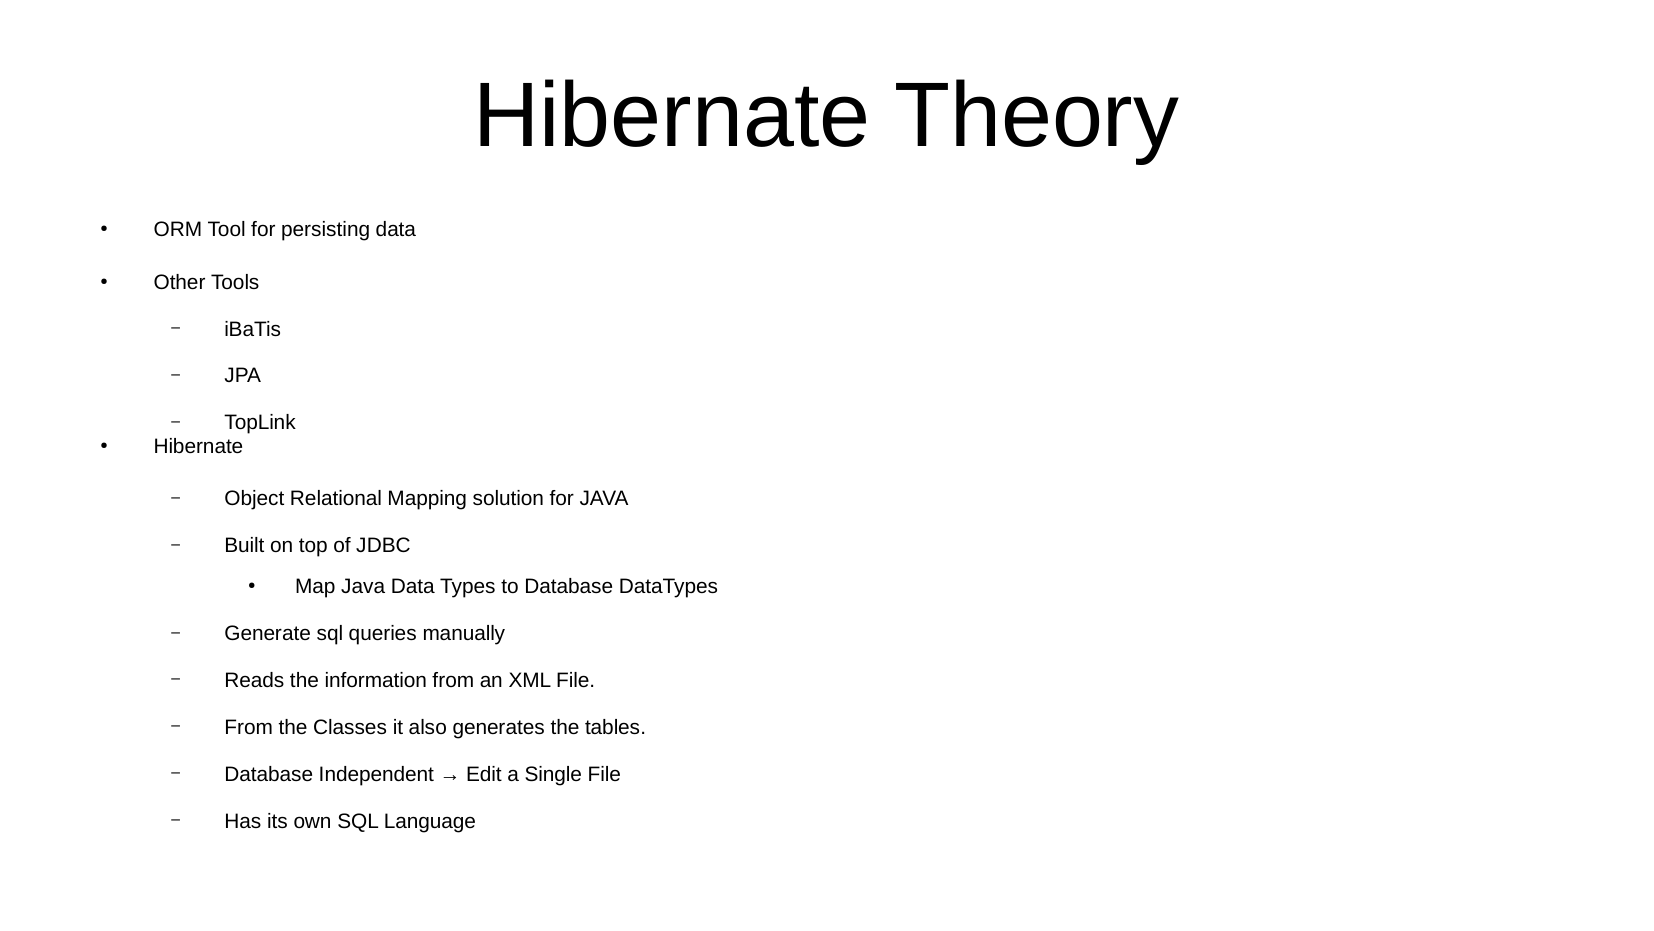

# Hibernate Theory
ORM Tool for persisting data
Other Tools
iBaTis
JPA
TopLink
Hibernate
Object Relational Mapping solution for JAVA
Built on top of JDBC
Map Java Data Types to Database DataTypes
Generate sql queries manually
Reads the information from an XML File.
From the Classes it also generates the tables.
Database Independent → Edit a Single File
Has its own SQL Language